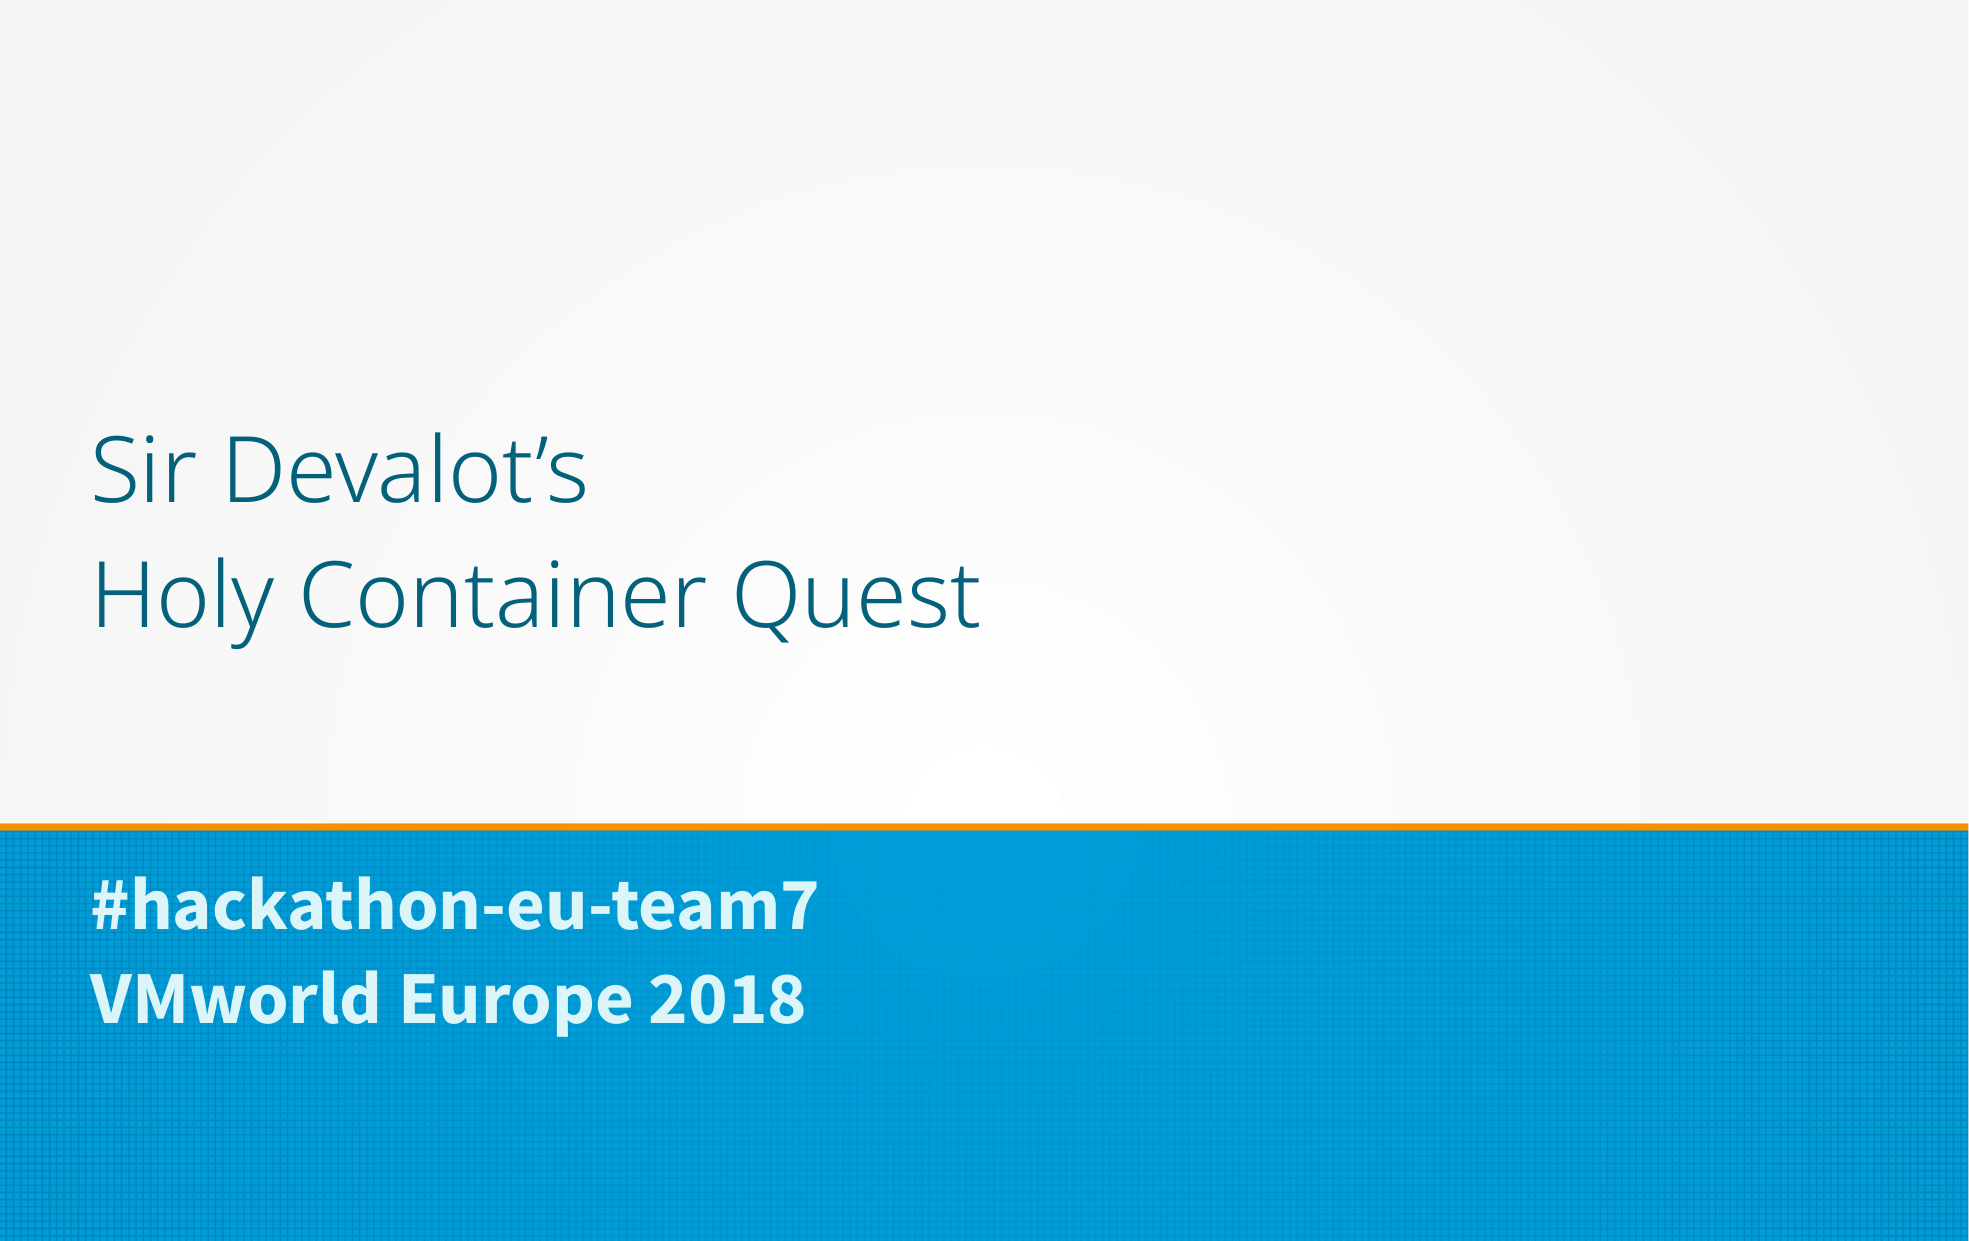

# Sir Devalot’s Holy Container Quest
#hackathon-eu-team7
VMworld Europe 2018